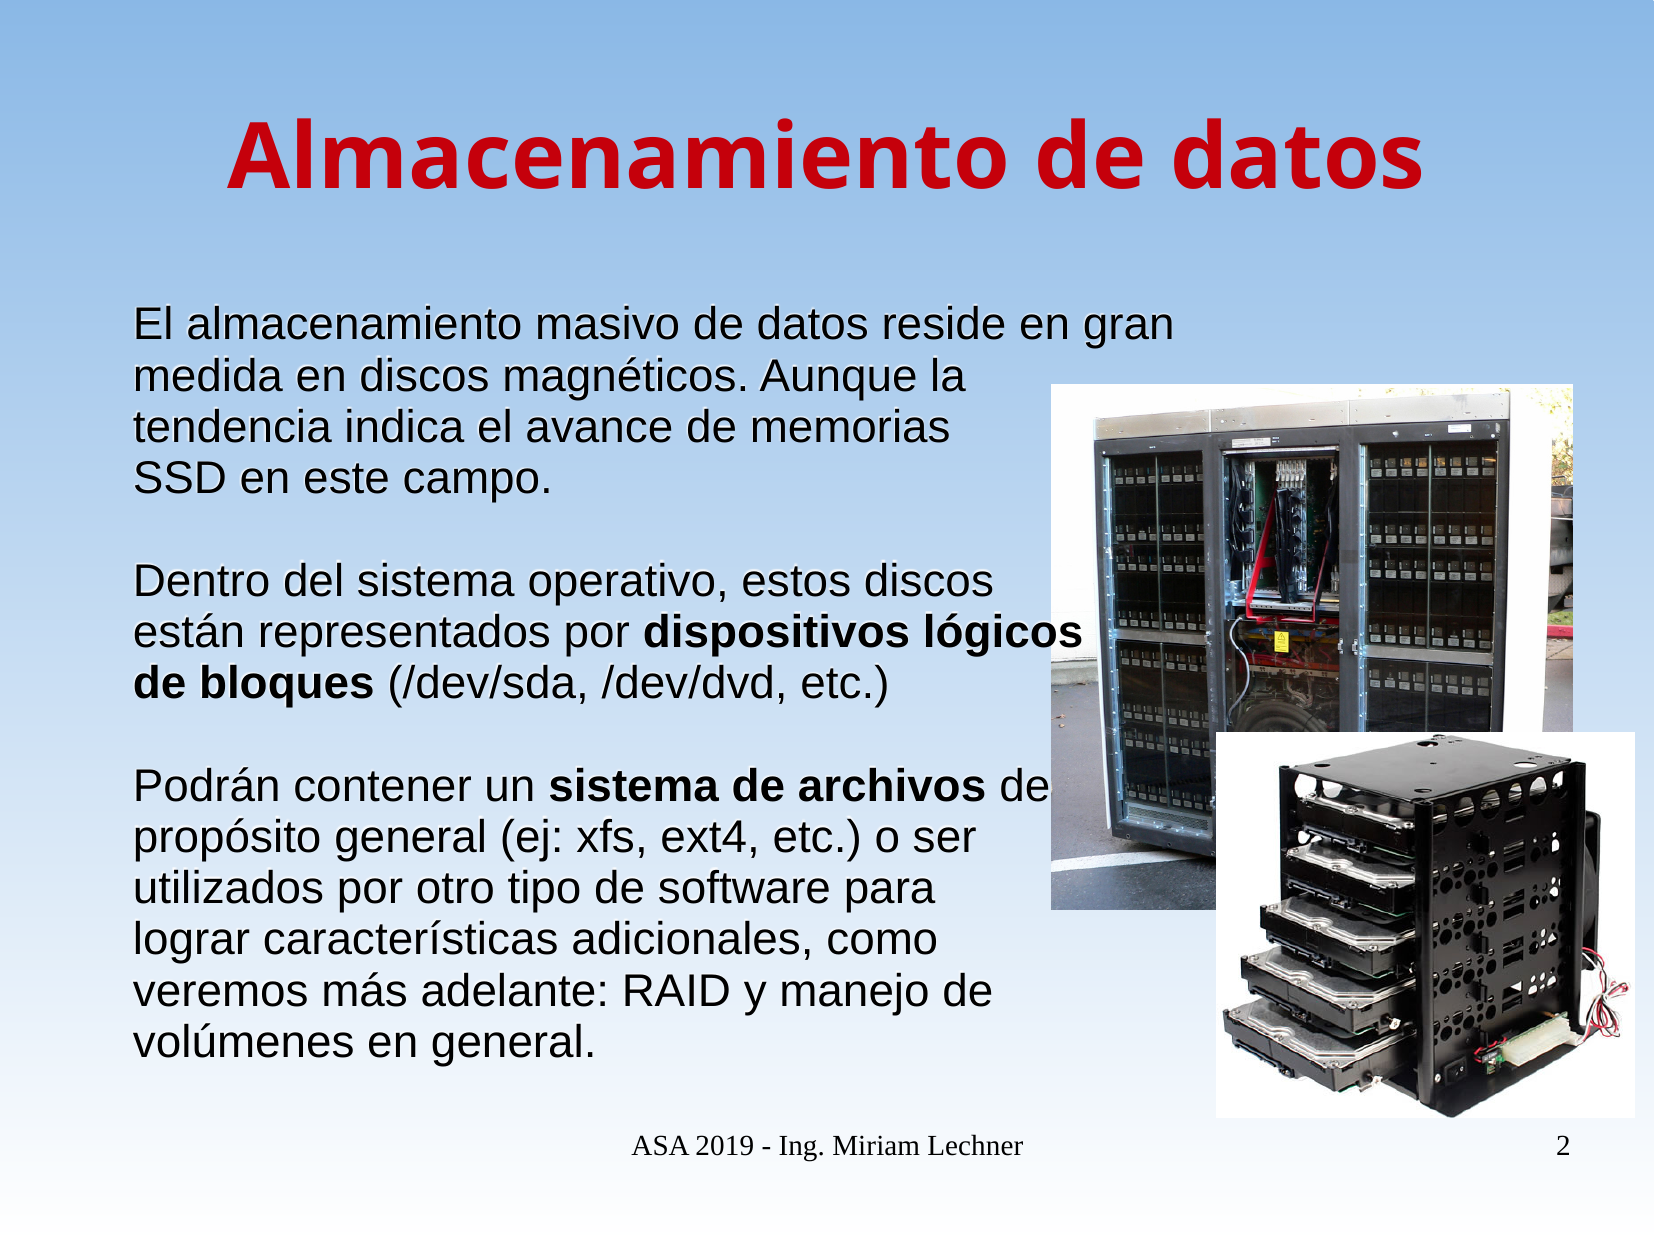

# Almacenamiento de datos
El almacenamiento masivo de datos reside en gran
medida en discos magnéticos. Aunque la
tendencia indica el avance de memorias
SSD en este campo.
Dentro del sistema operativo, estos discos
están representados por dispositivos lógicos
de bloques (/dev/sda, /dev/dvd, etc.)
Podrán contener un sistema de archivos de
propósito general (ej: xfs, ext4, etc.) o ser
utilizados por otro tipo de software para
lograr características adicionales, como
veremos más adelante: RAID y manejo de
volúmenes en general.
ASA 2019 - Ing. Miriam Lechner
2